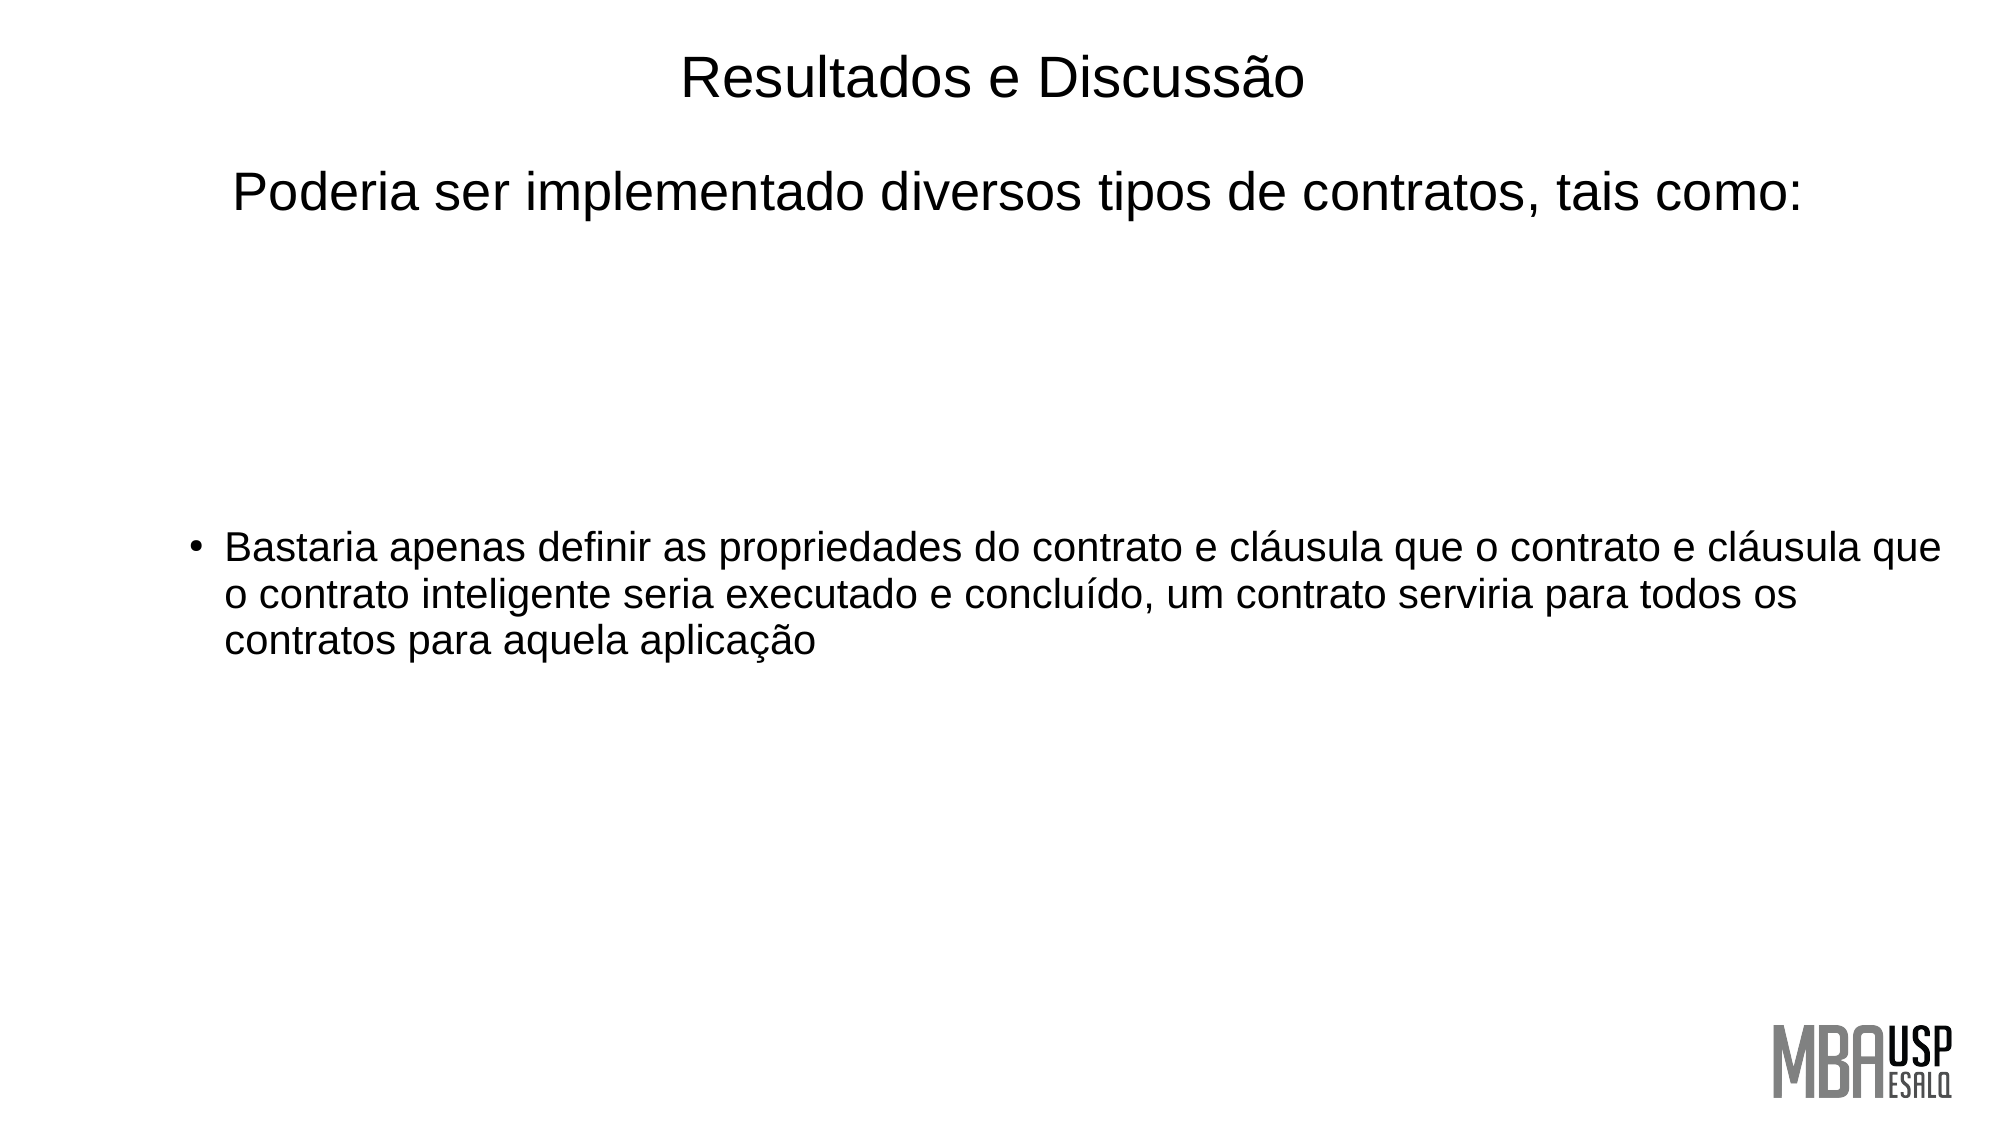

Resultados e Discussão
	Poderia ser implementado diversos tipos de contratos, tais como:
Bastaria apenas definir as propriedades do contrato e cláusula que o contrato e cláusula que o contrato inteligente seria executado e concluído, um contrato serviria para todos os contratos para aquela aplicação